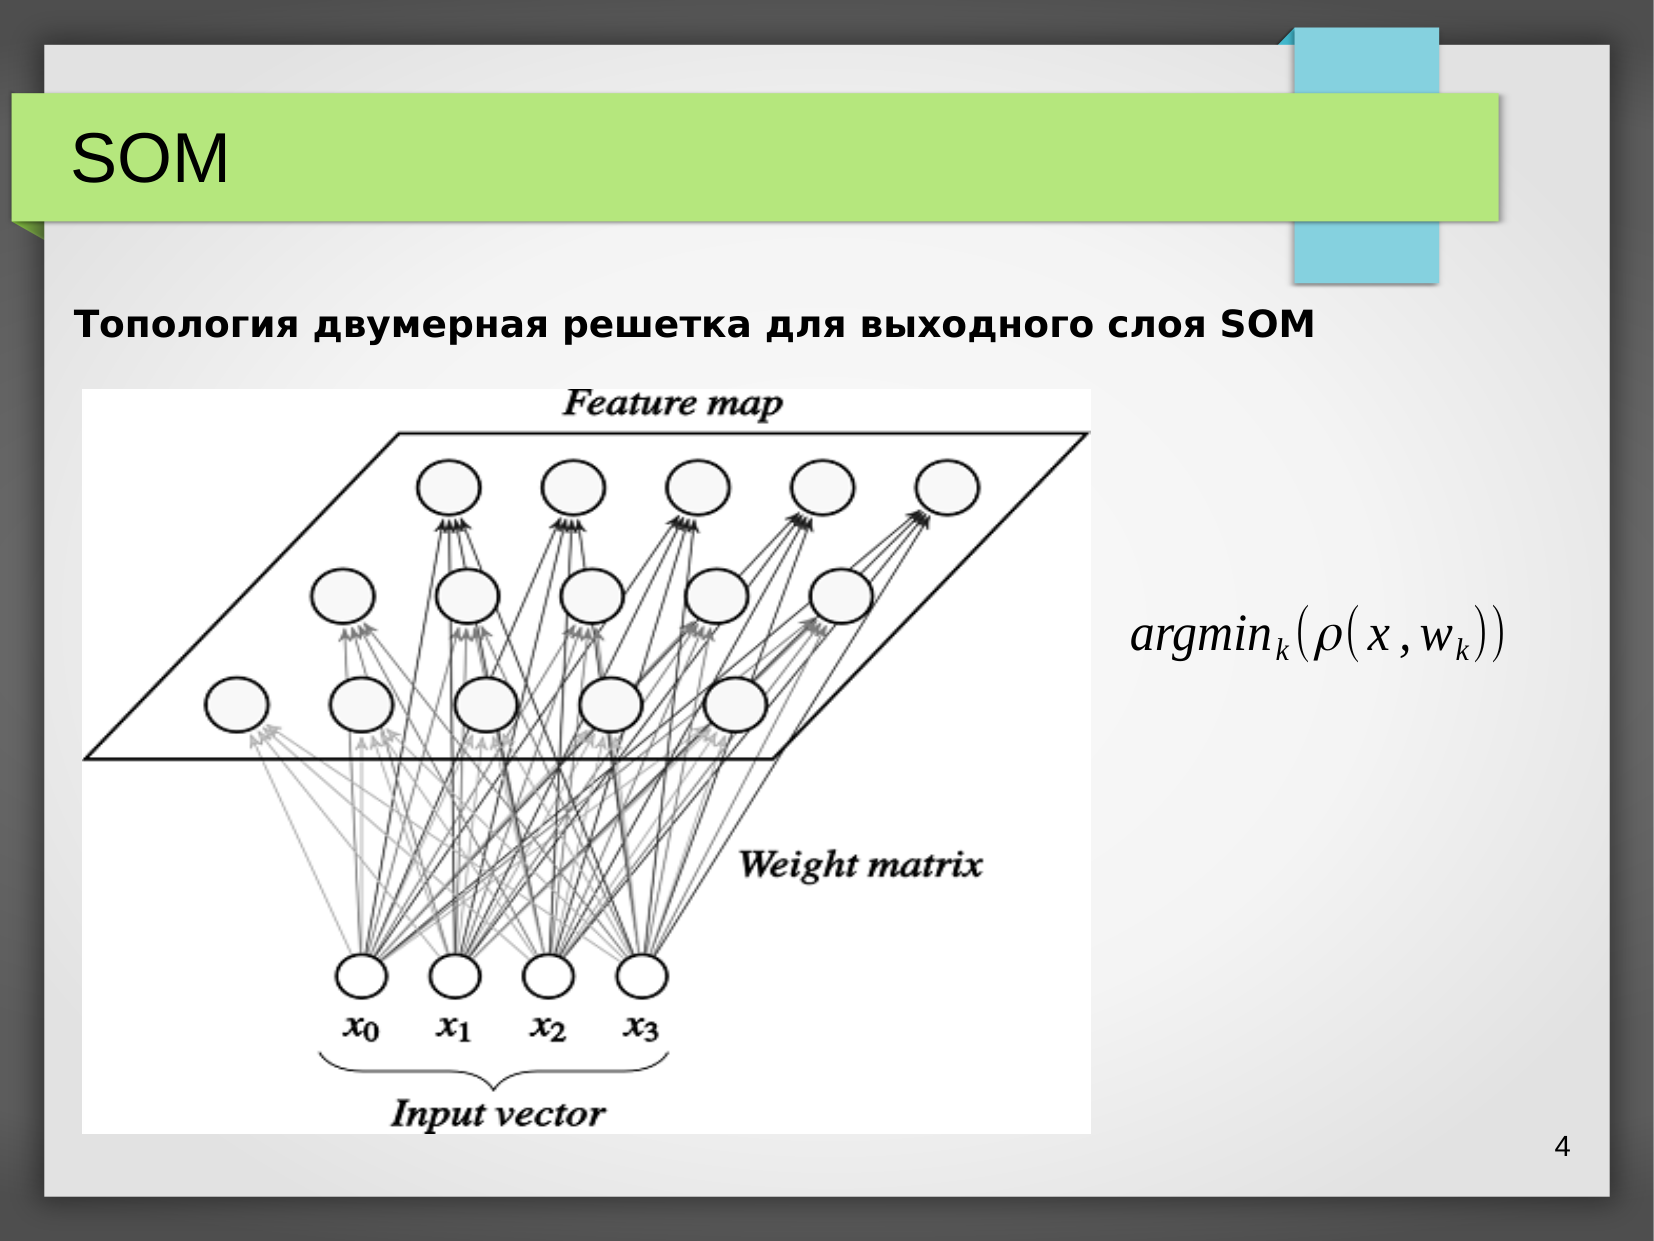

# SOM
Топология двумерная решетка для выходного слоя SOM
4